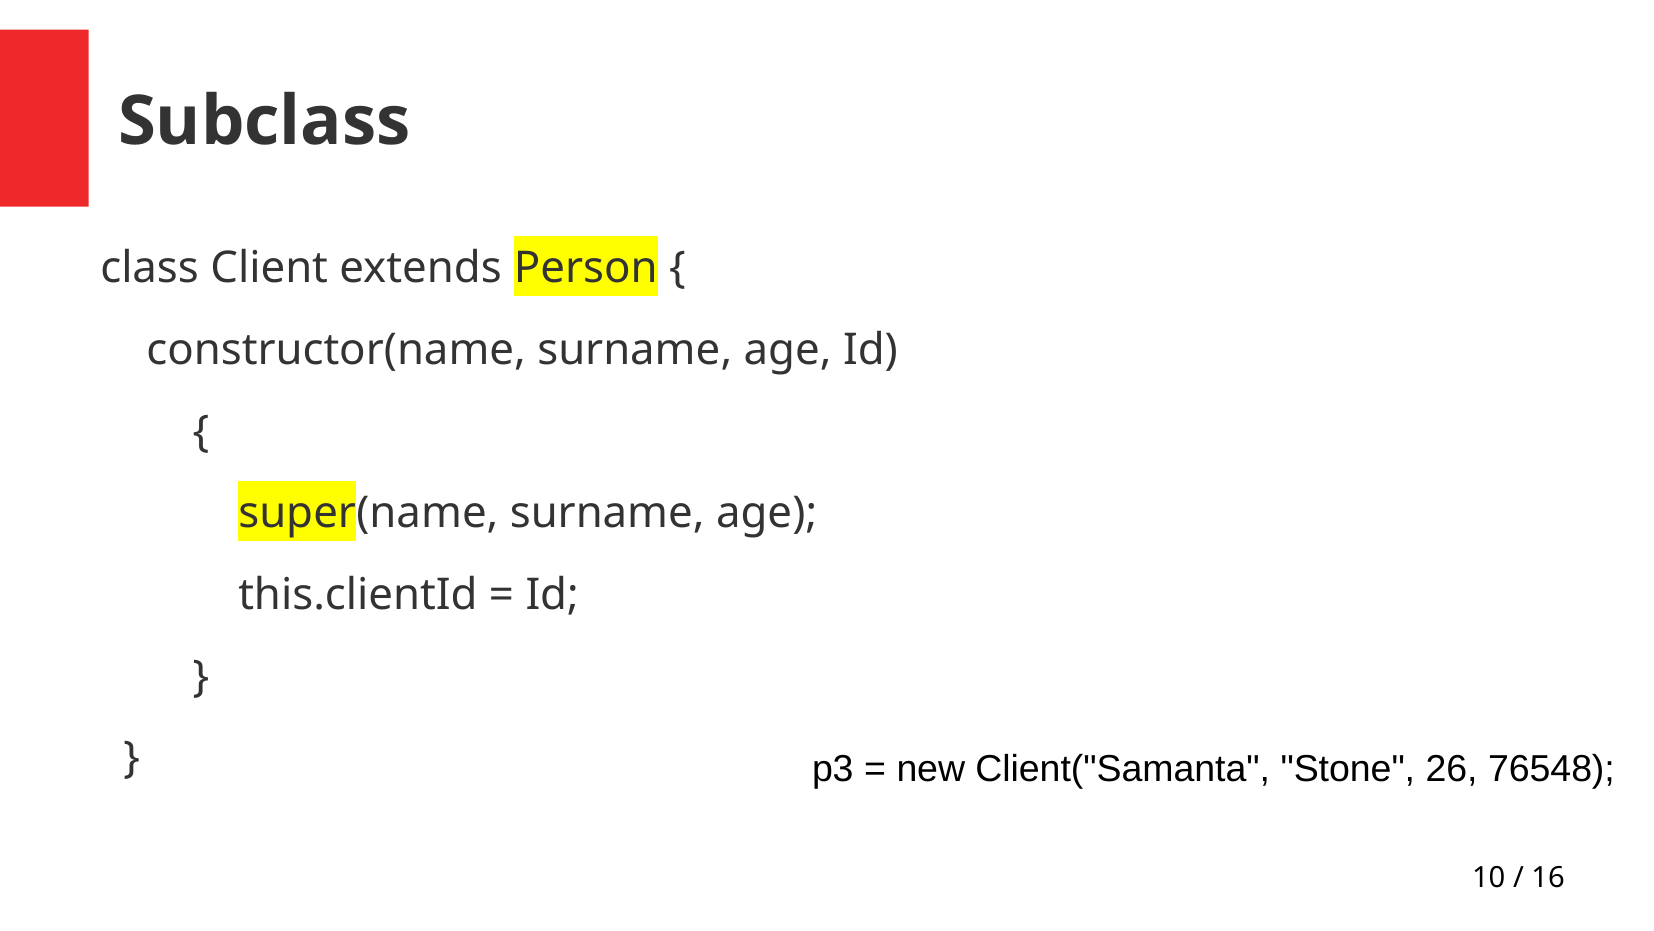

# Subclass
class Client extends Person {
 constructor(name, surname, age, Id)
 {
 super(name, surname, age);
 this.clientId = Id;
 }
 }
p3 = new Client("Samanta", "Stone", 26, 76548);
10